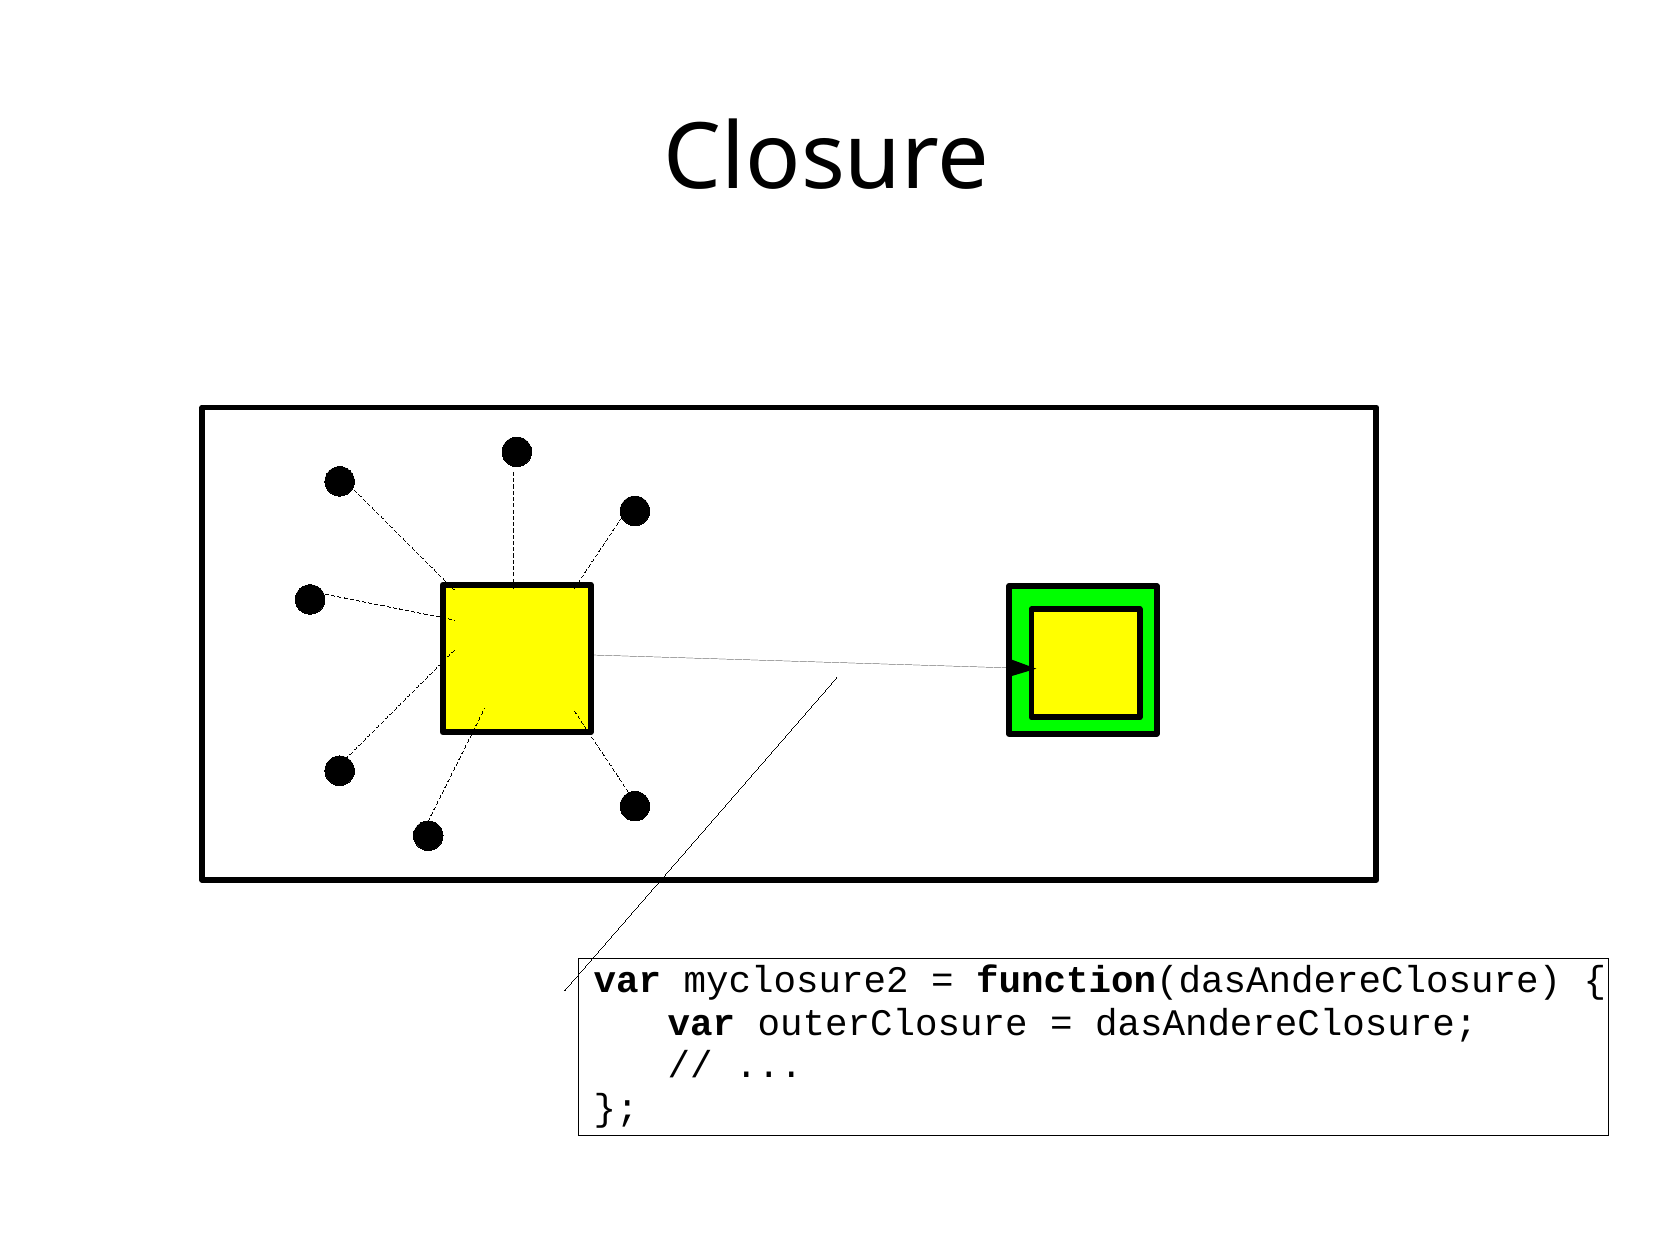

# Closure
var myclosure2 = function(dasAndereClosure) {
	var outerClosure = dasAndereClosure;
	// ...
};